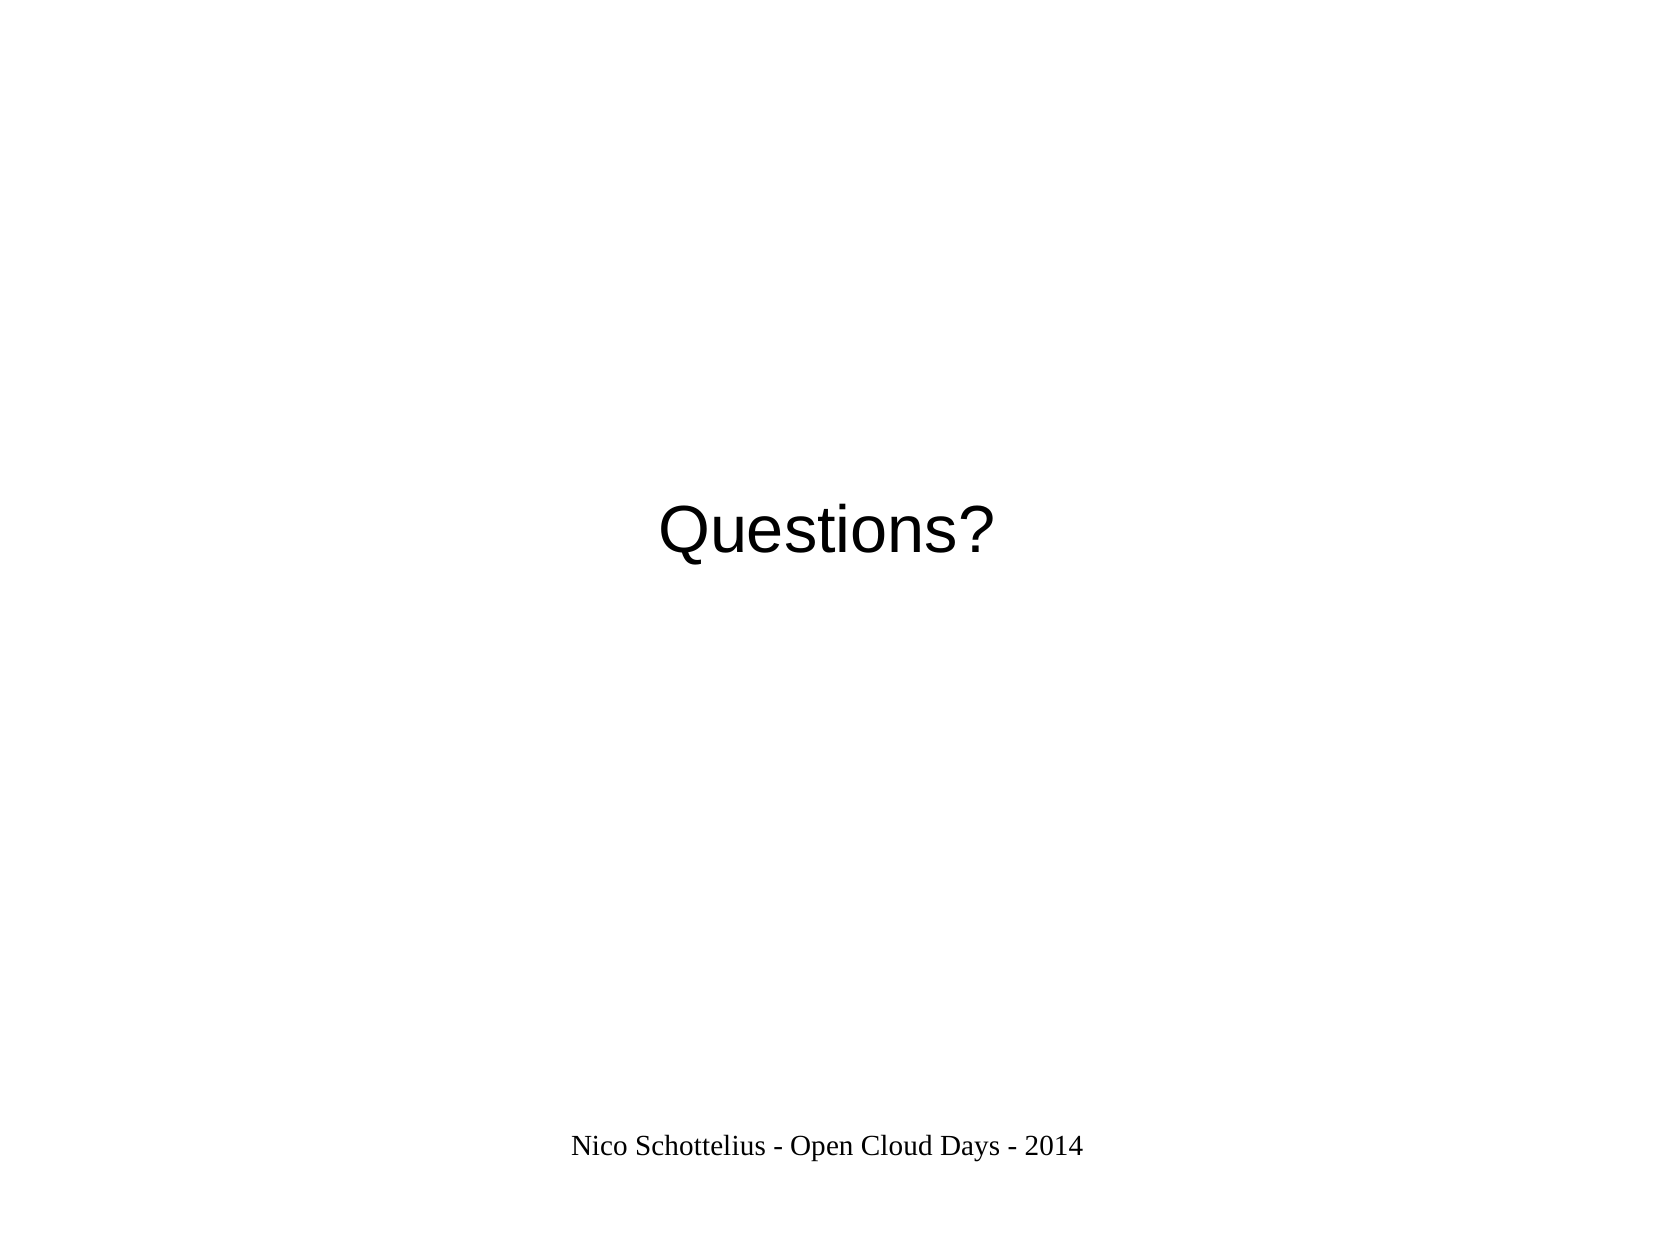

# Questions?
Nico Schottelius - Open Cloud Days - 2014